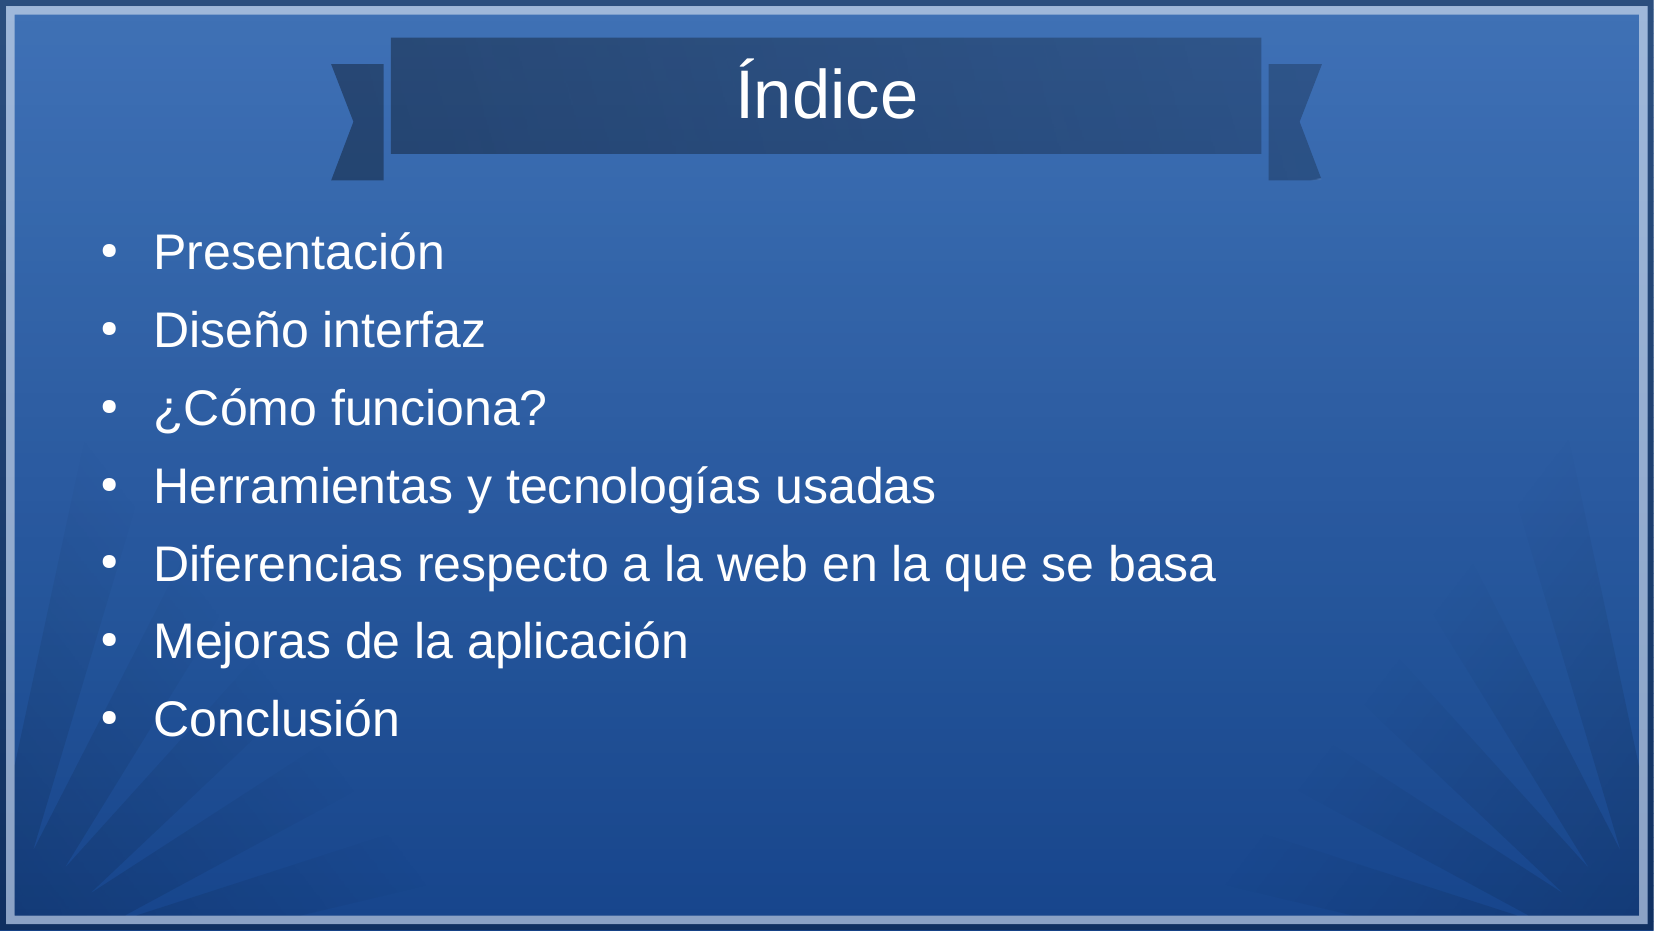

# Índice
Presentación
Diseño interfaz
¿Cómo funciona?
Herramientas y tecnologías usadas
Diferencias respecto a la web en la que se basa
Mejoras de la aplicación
Conclusión